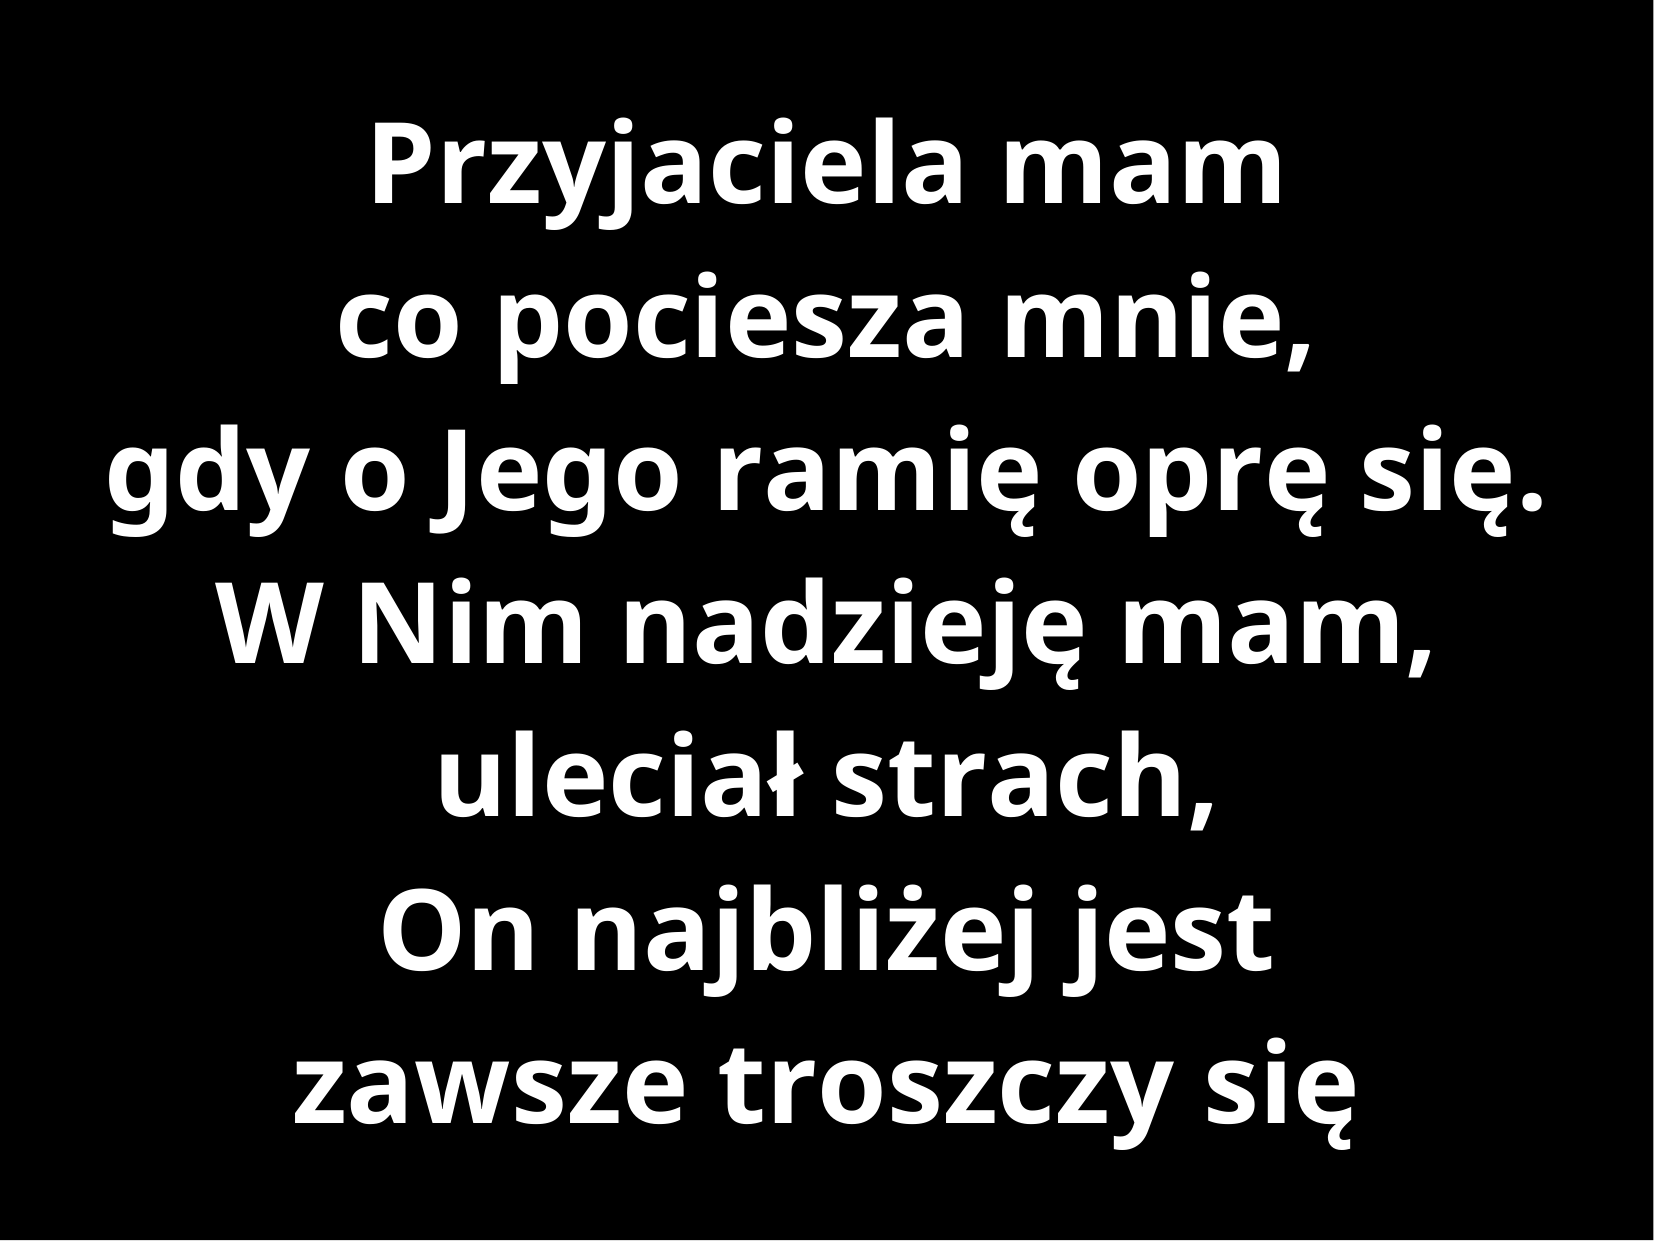

# Przyjaciela mam co pociesza mnie, gdy o Jego ramię oprę się. W Nim nadzieję mam, uleciał strach, On najbliżej jest zawsze troszczy się